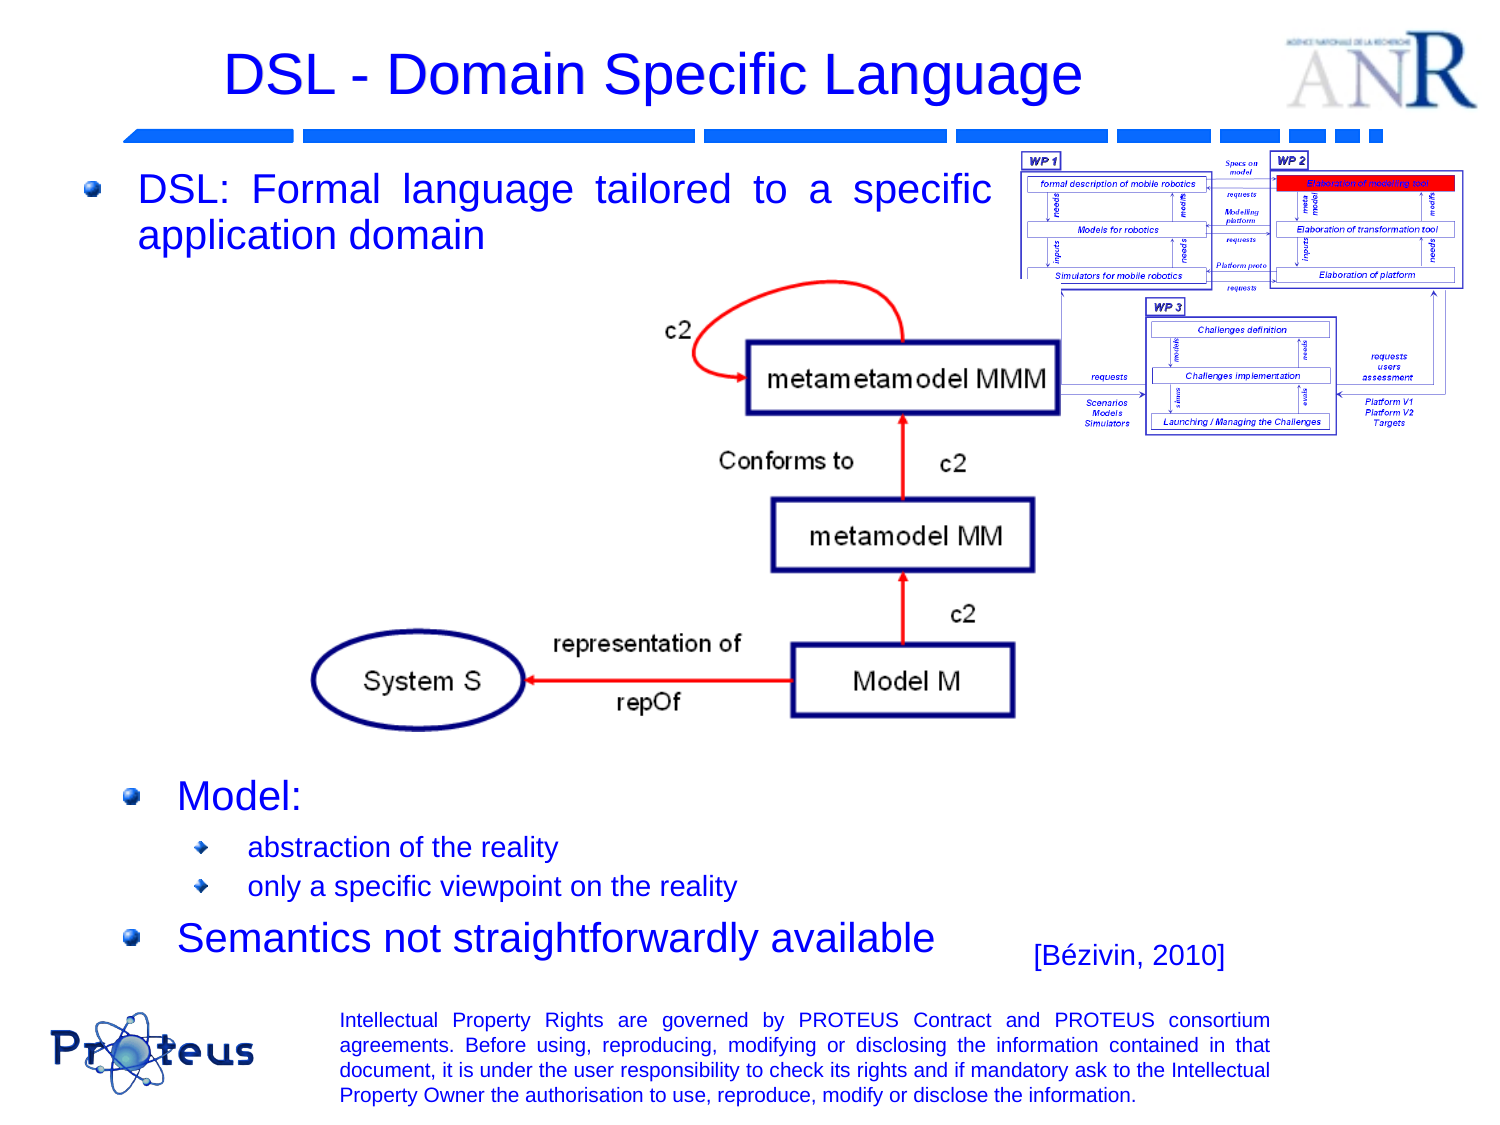

# DSL - Domain Specific Language
DSL: Formal language tailored to a specific application domain
Model:
abstraction of the reality
only a specific viewpoint on the reality
Semantics not straightforwardly available
[Bézivin, 2010]